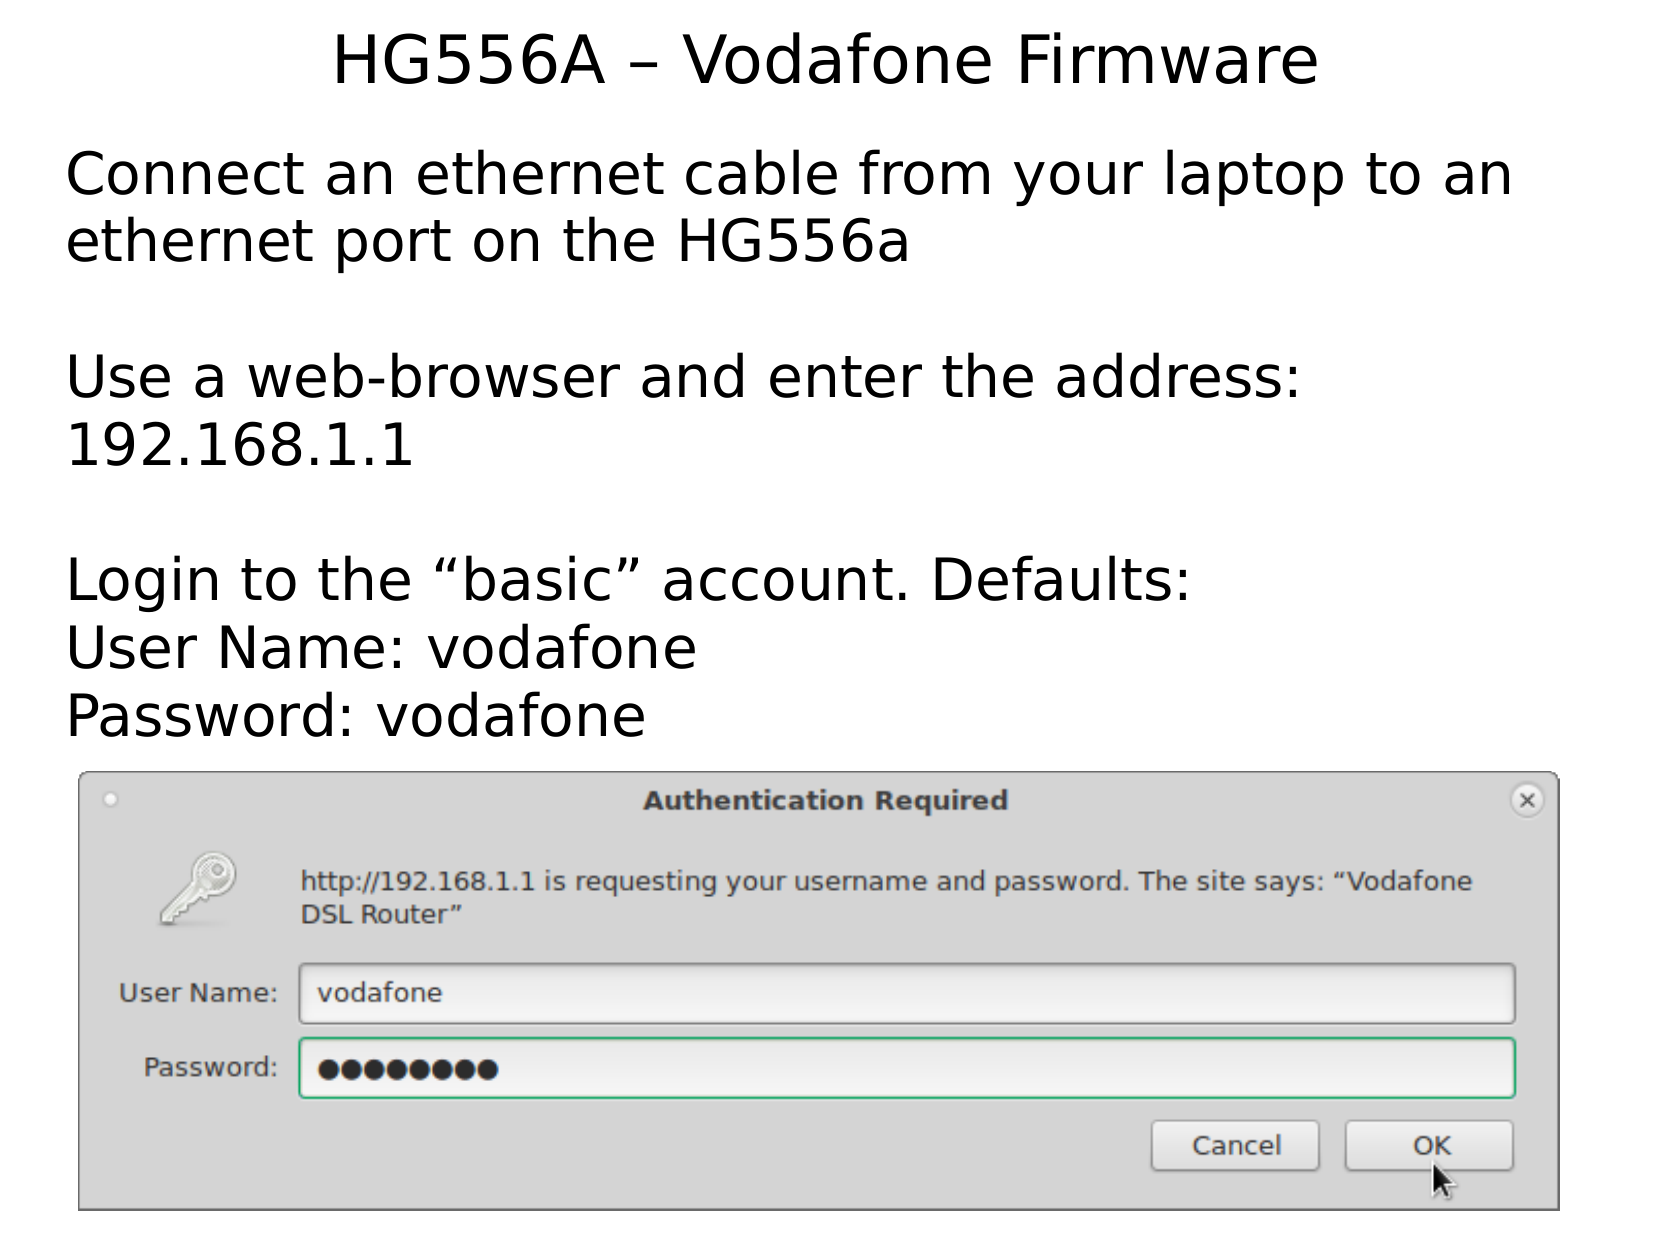

# HG556A – Vodafone Firmware
Connect an ethernet cable from your laptop to an ethernet port on the HG556a
Use a web-browser and enter the address:
192.168.1.1
Login to the “basic” account. Defaults:
User Name: vodafone
Password: vodafone